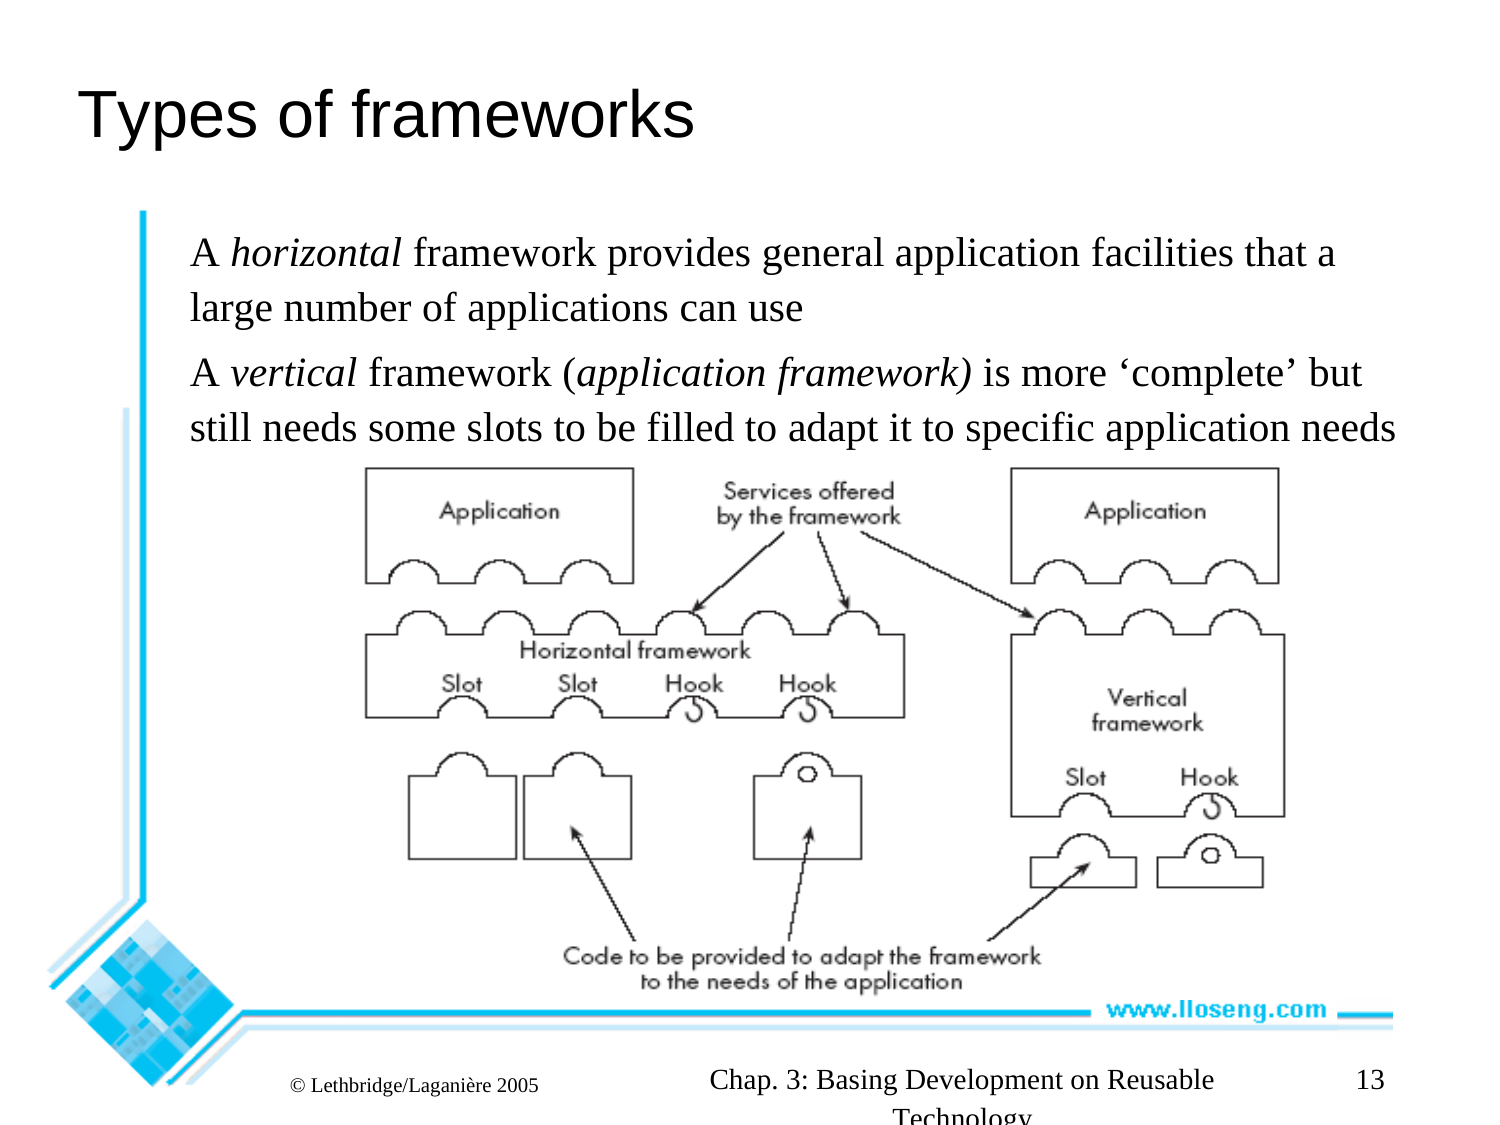

# Types of frameworks
A horizontal framework provides general application facilities that a large number of applications can use
A vertical framework (application framework) is more ‘complete’ but still needs some slots to be filled to adapt it to specific application needs
Chap. 3: Basing Development on Reusable Technology
© Lethbridge/Laganière 2005